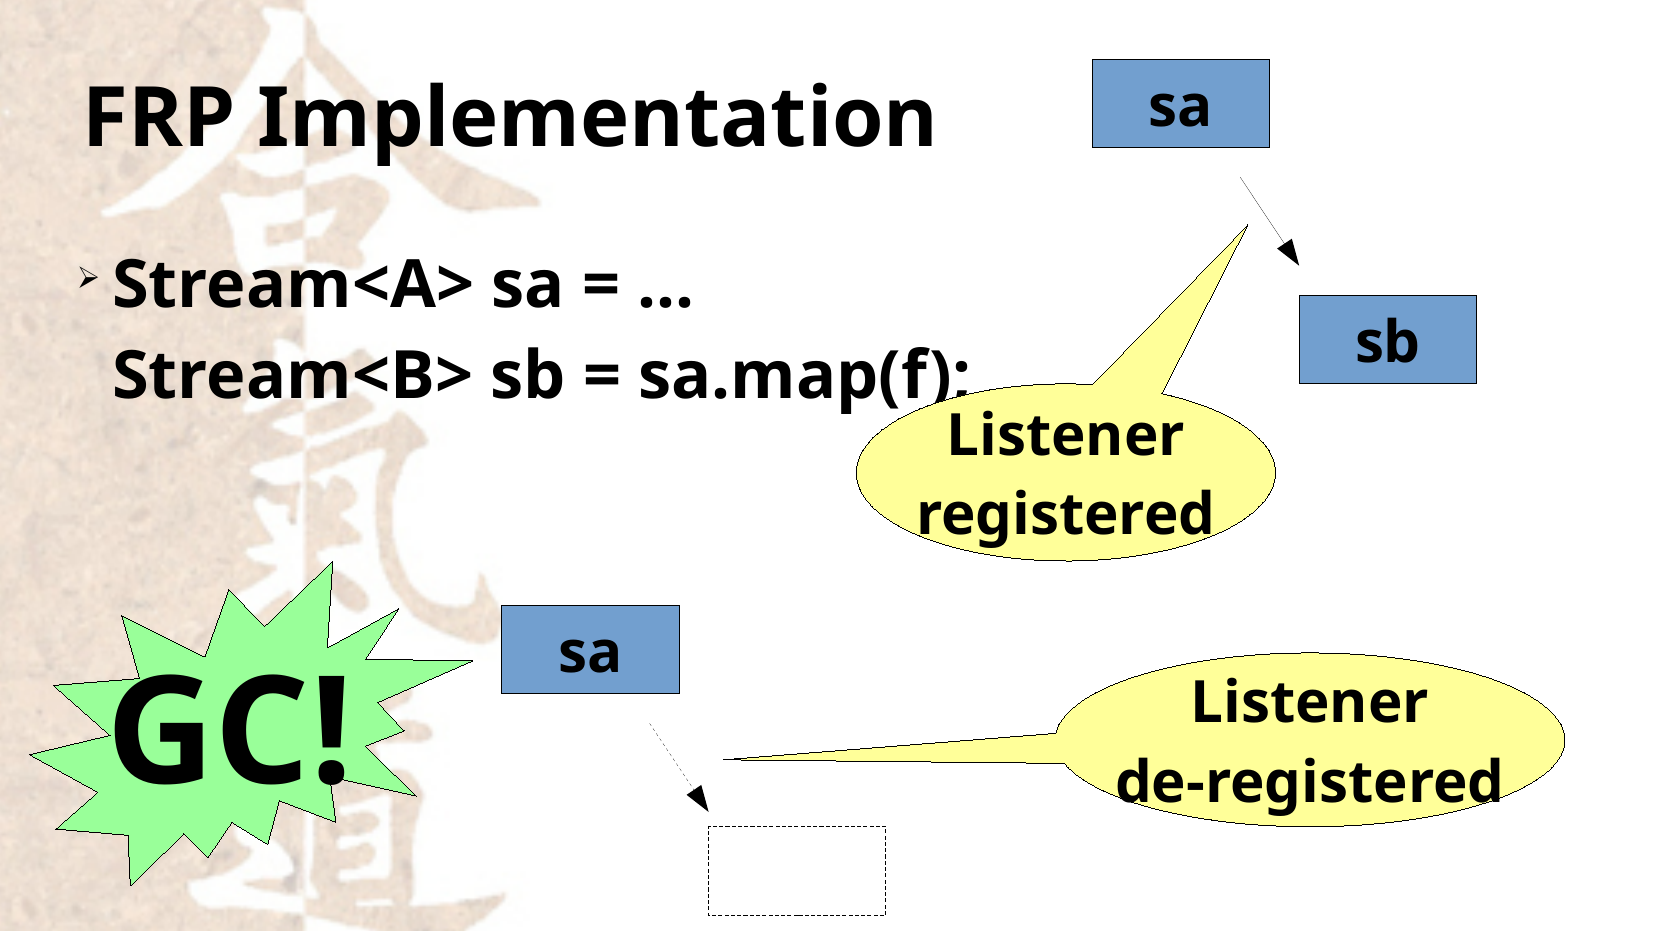

# FRP Implementation
sa
Stream<A> sa = …
Stream<B> sb = sa.map(f);
sb
Listener
registered
GC!
sa
Listener
de-registered